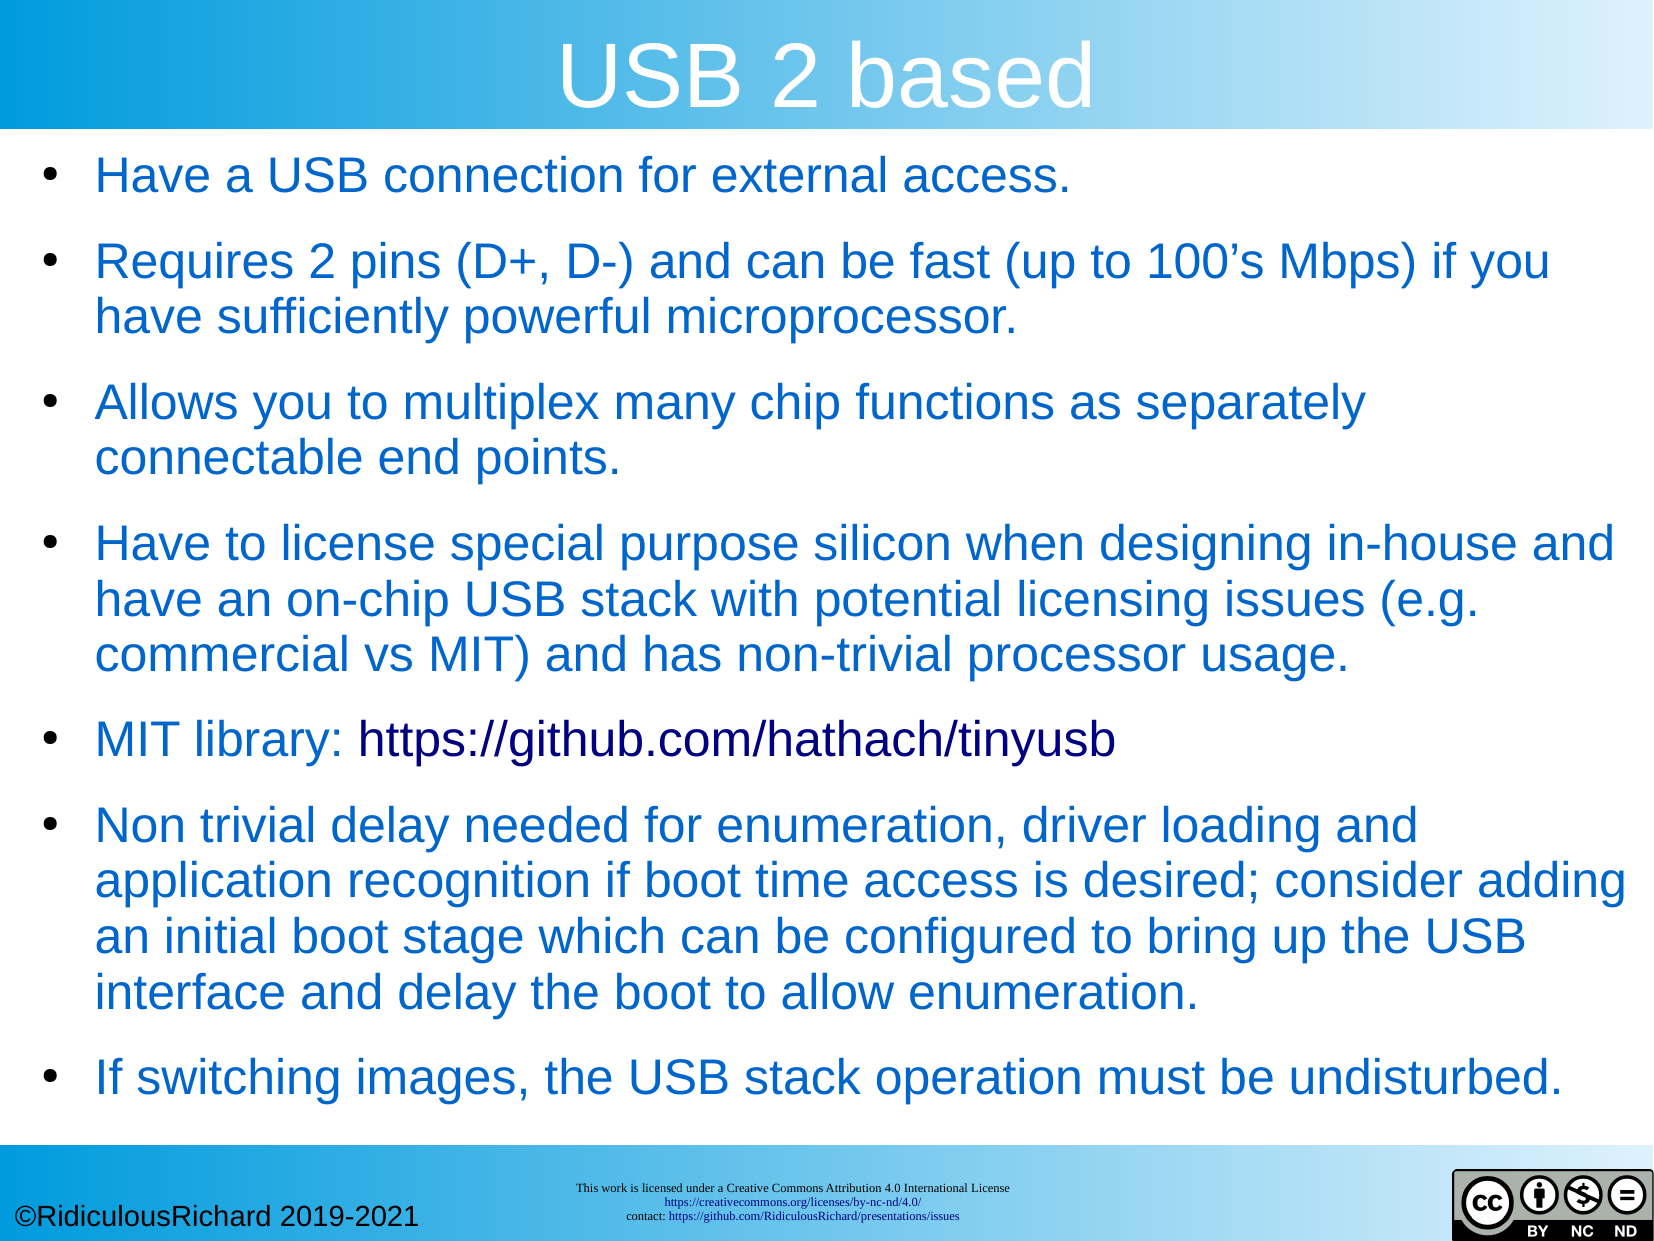

# USB 2 based
Have a USB connection for external access.
Requires 2 pins (D+, D-) and can be fast (up to 100’s Mbps) if you have sufficiently powerful microprocessor.
Allows you to multiplex many chip functions as separately connectable end points.
Have to license special purpose silicon when designing in-house and have an on-chip USB stack with potential licensing issues (e.g. commercial vs MIT) and has non-trivial processor usage.
MIT library: https://github.com/hathach/tinyusb
Non trivial delay needed for enumeration, driver loading and application recognition if boot time access is desired; consider adding an initial boot stage which can be configured to bring up the USB interface and delay the boot to allow enumeration.
If switching images, the USB stack operation must be undisturbed.